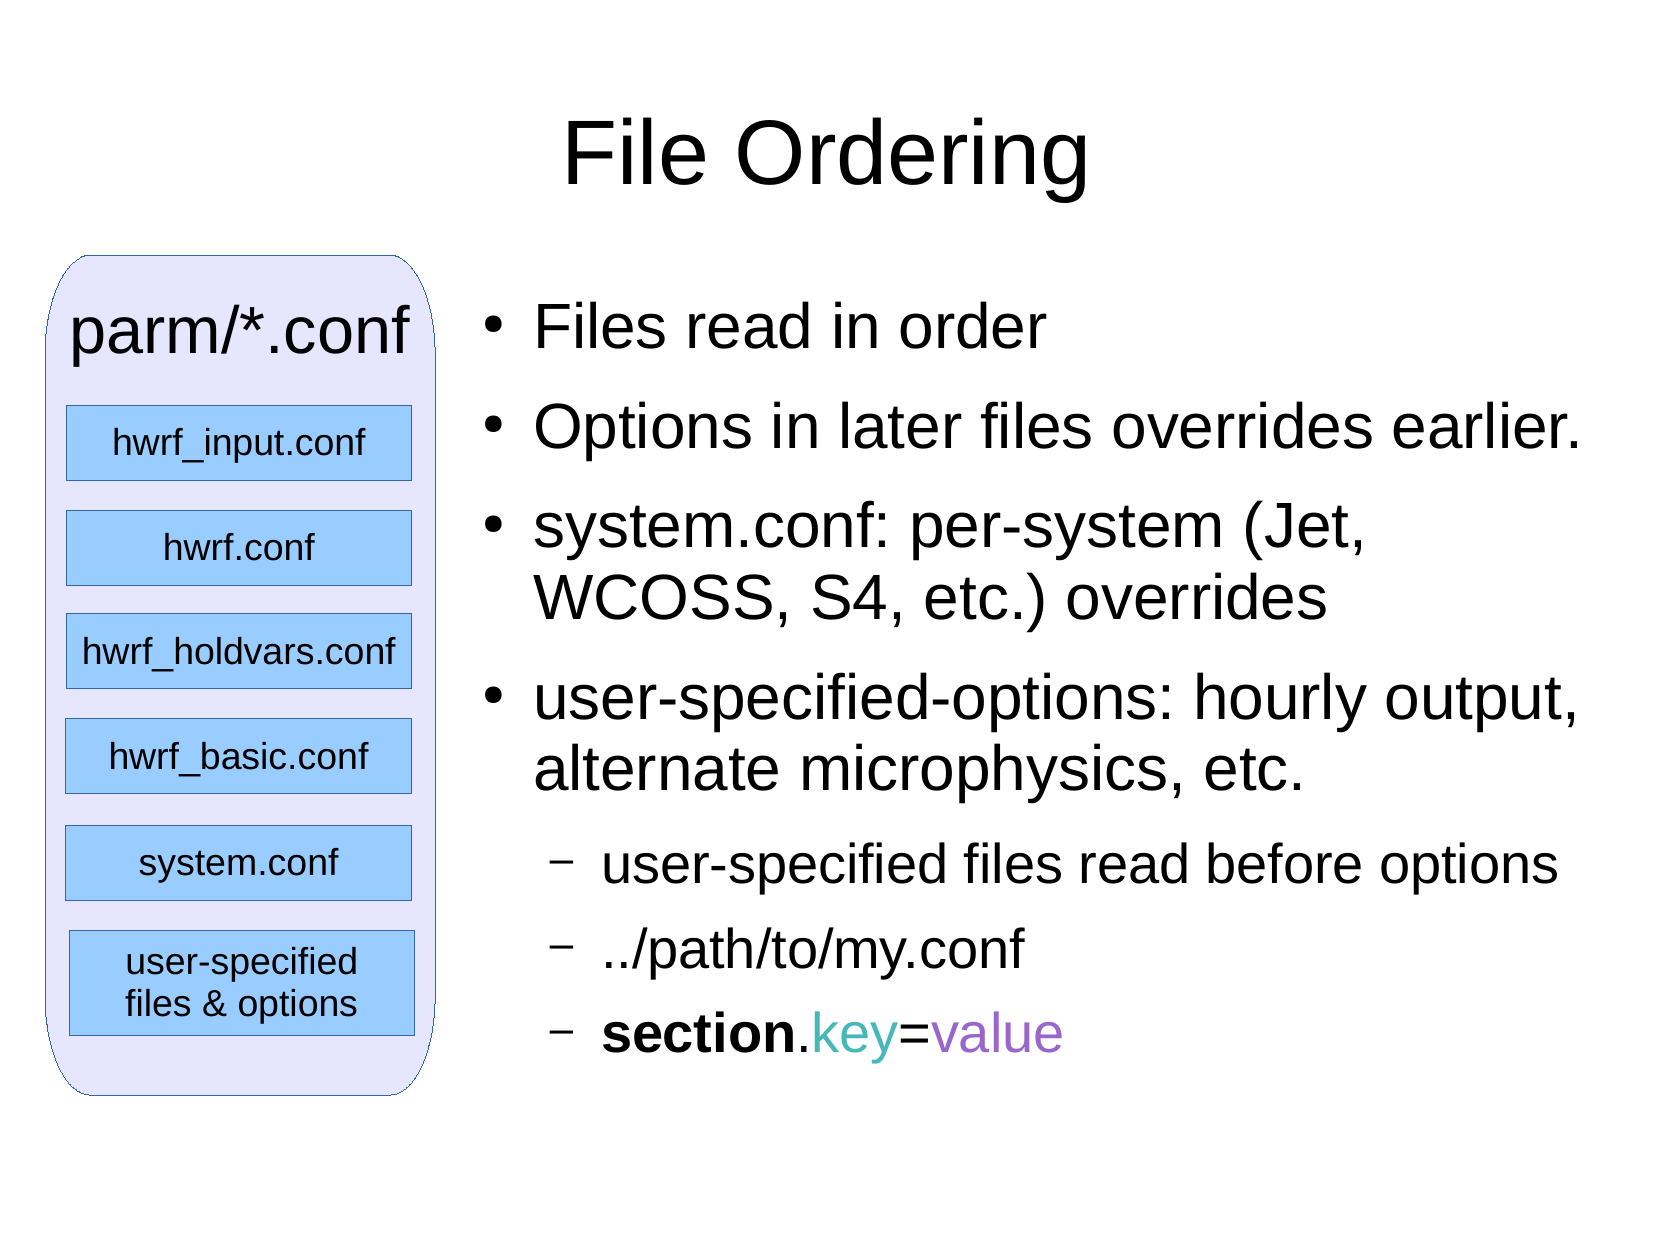

# File Ordering
parm/*.conf
Files read in order
Options in later files overrides earlier.
system.conf: per-system (Jet, WCOSS, S4, etc.) overrides
user-specified-options: hourly output, alternate microphysics, etc.
user-specified files read before options
../path/to/my.conf
section.key=value
hwrf_input.conf
hwrf.conf
hwrf_holdvars.conf
hwrf_basic.conf
system.conf
user-specified
files & options